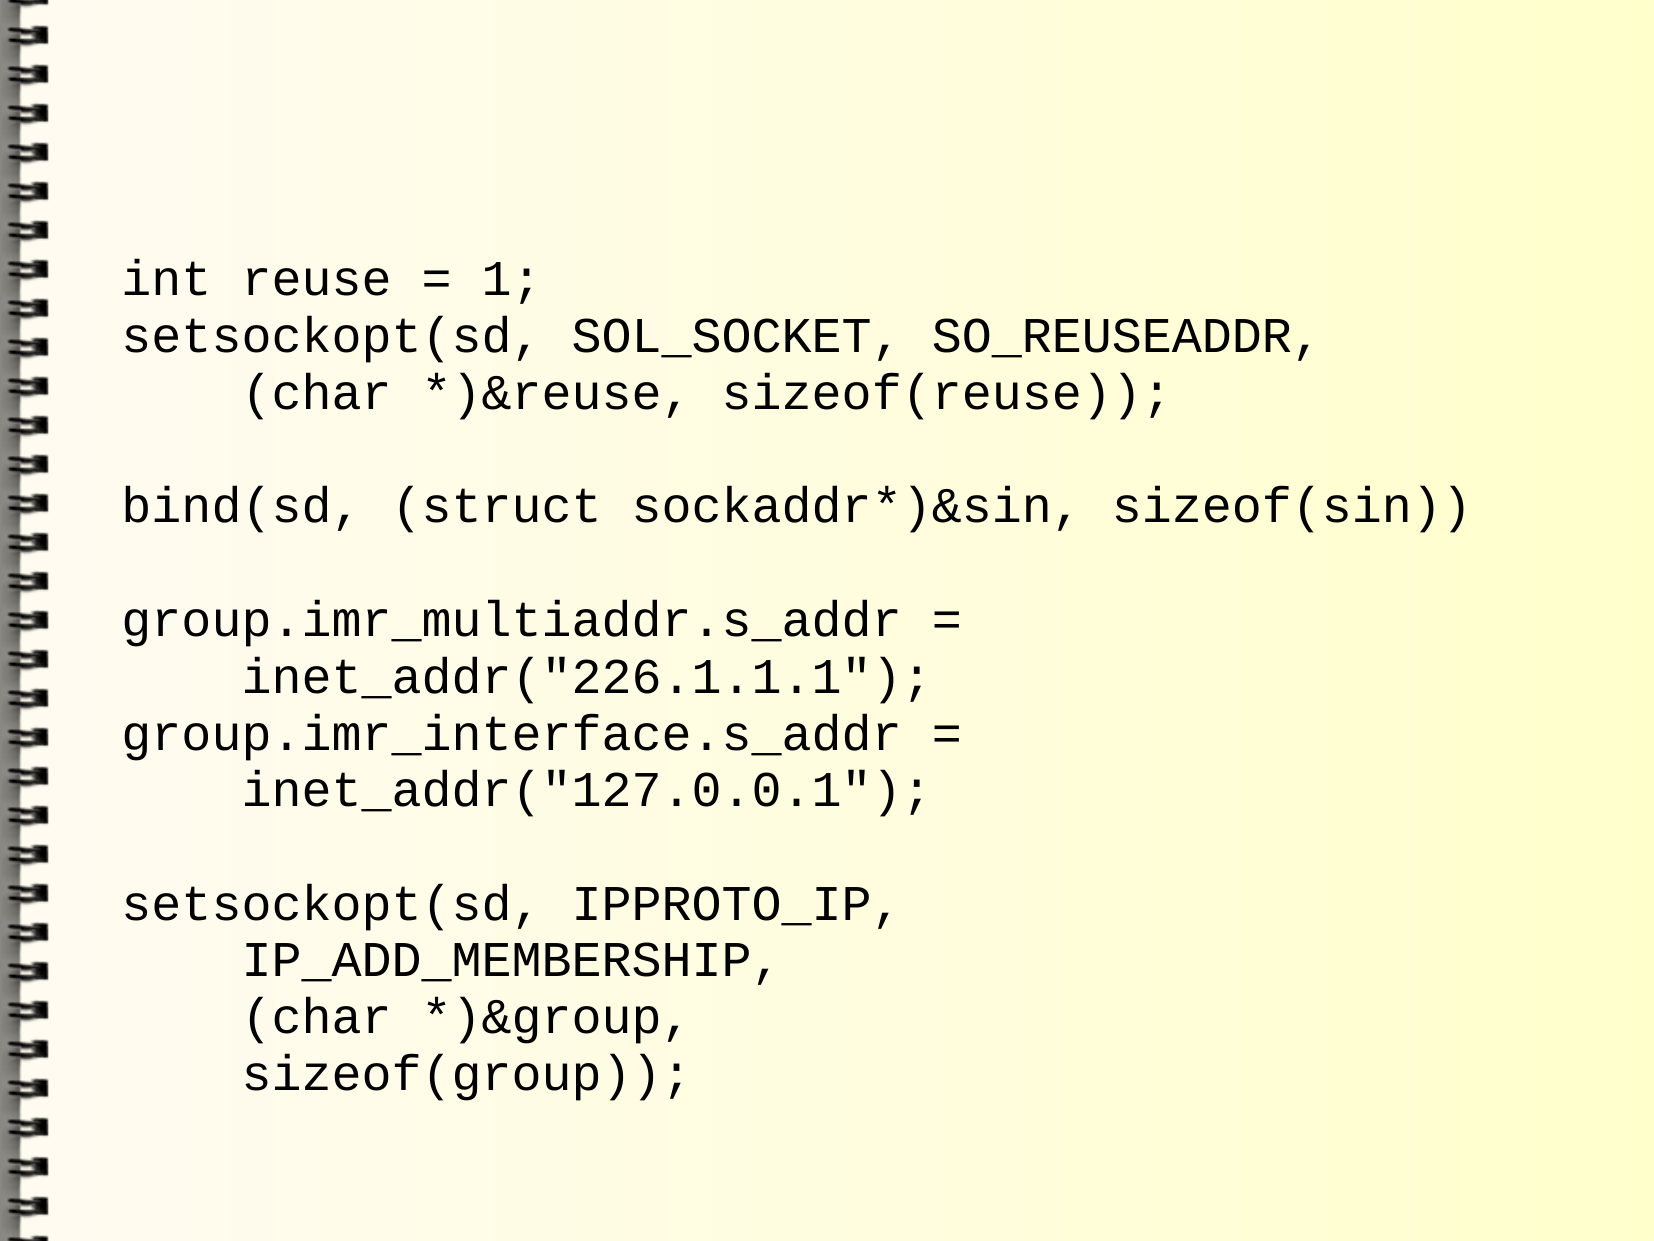

# int reuse = 1;
setsockopt(sd, SOL_SOCKET, SO_REUSEADDR,
 (char *)&reuse, sizeof(reuse));
bind(sd, (struct sockaddr*)&sin, sizeof(sin))
group.imr_multiaddr.s_addr =
 inet_addr("226.1.1.1");
group.imr_interface.s_addr =
 inet_addr("127.0.0.1");
setsockopt(sd, IPPROTO_IP,
 IP_ADD_MEMBERSHIP,
 (char *)&group,
 sizeof(group));